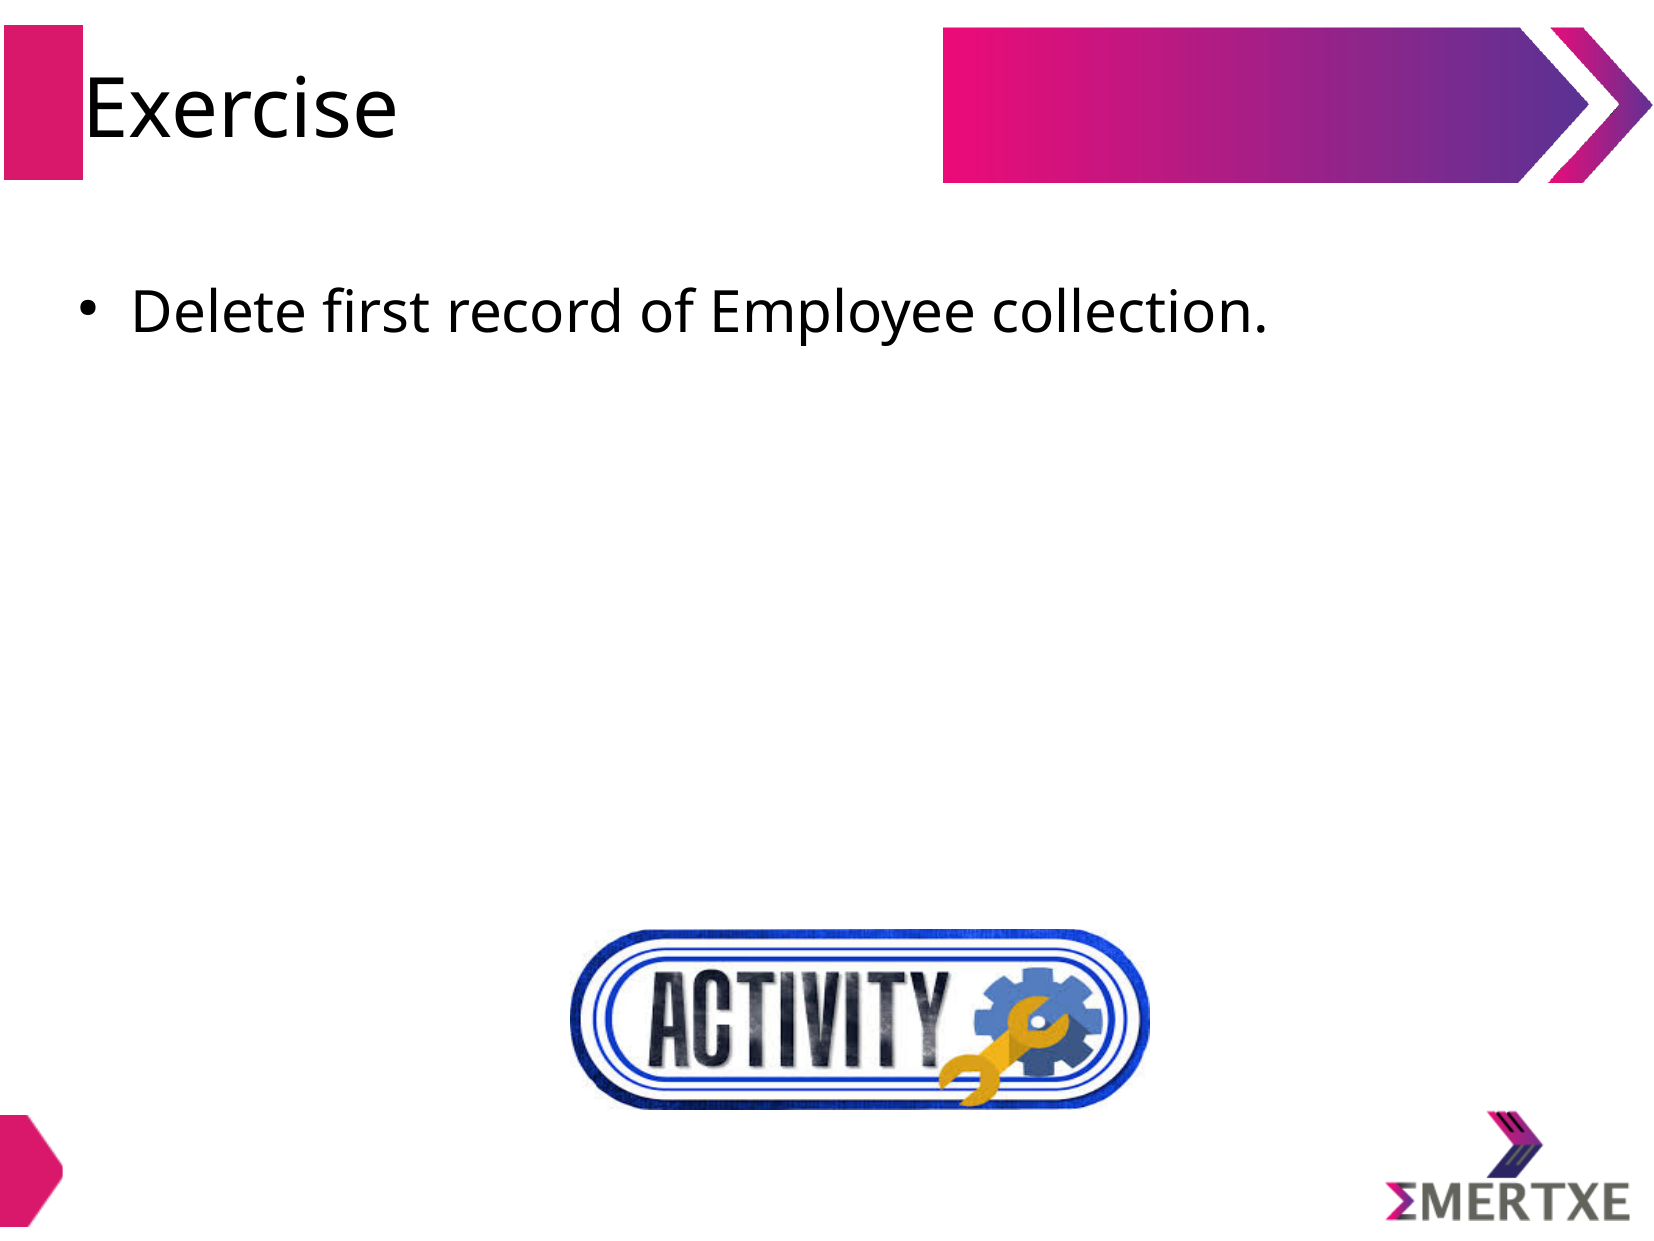

# Exercise
Delete first record of Employee collection.